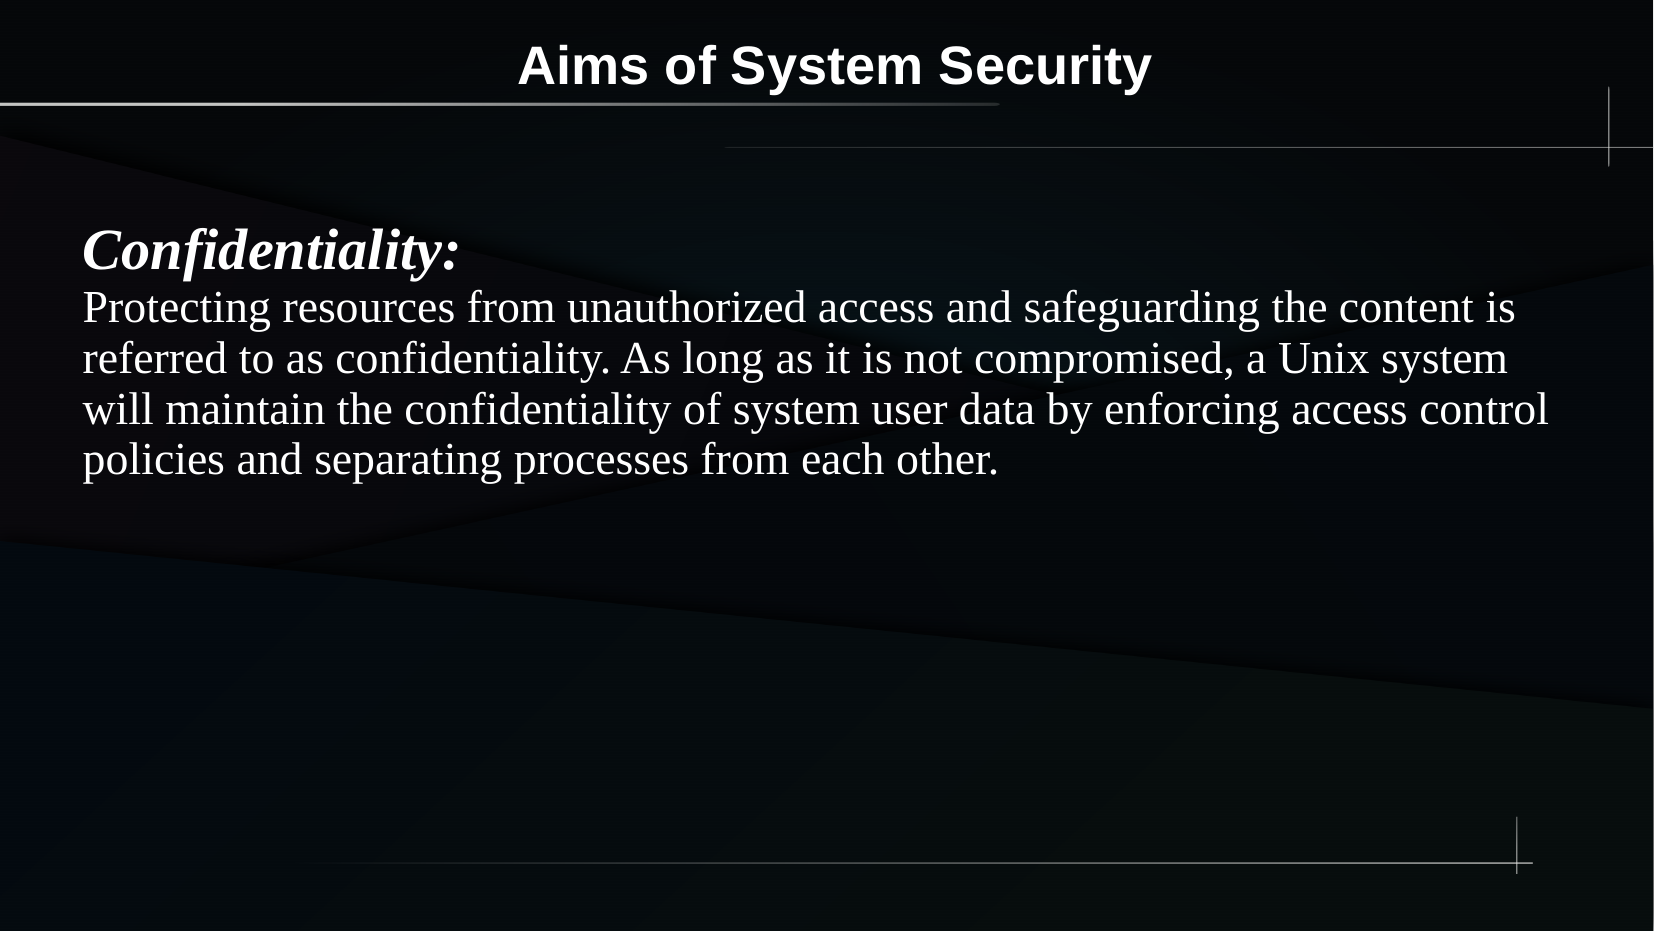

# Aims of System Security
Confidentiality:
Protecting resources from unauthorized access and safeguarding the content is referred to as confidentiality. As long as it is not compromised, a Unix system will maintain the confidentiality of system user data by enforcing access control policies and separating processes from each other.